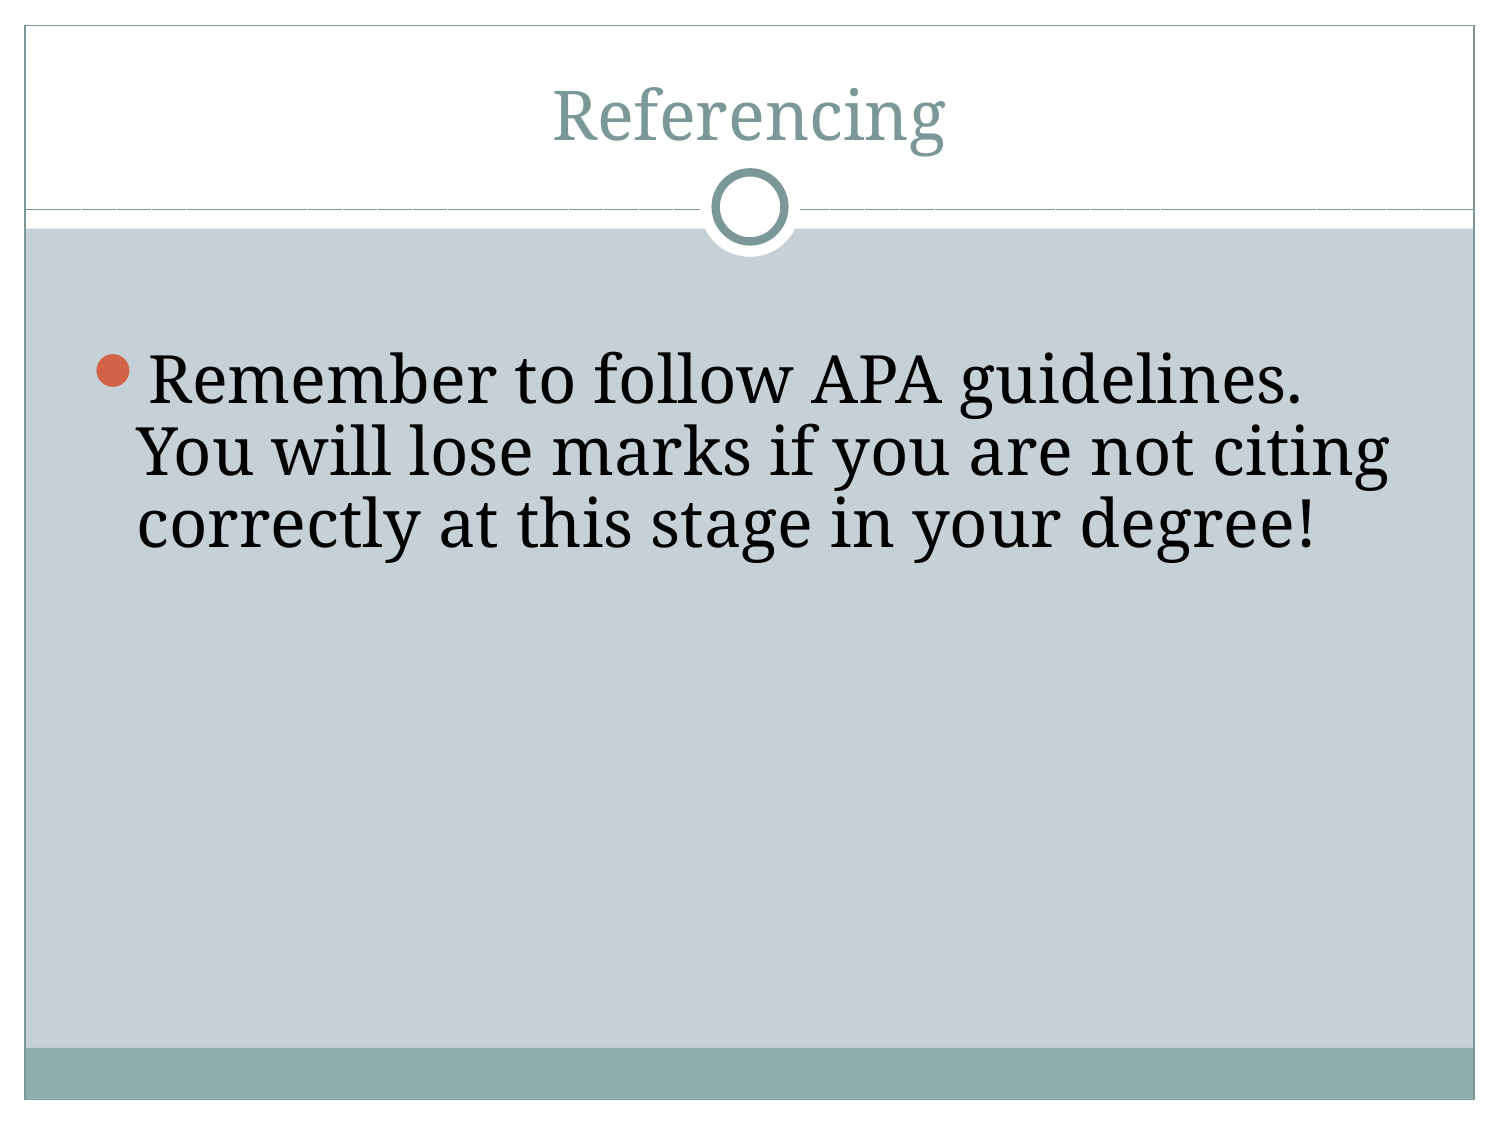

# Referencing
Remember to follow APA guidelines. You will lose marks if you are not citing correctly at this stage in your degree!